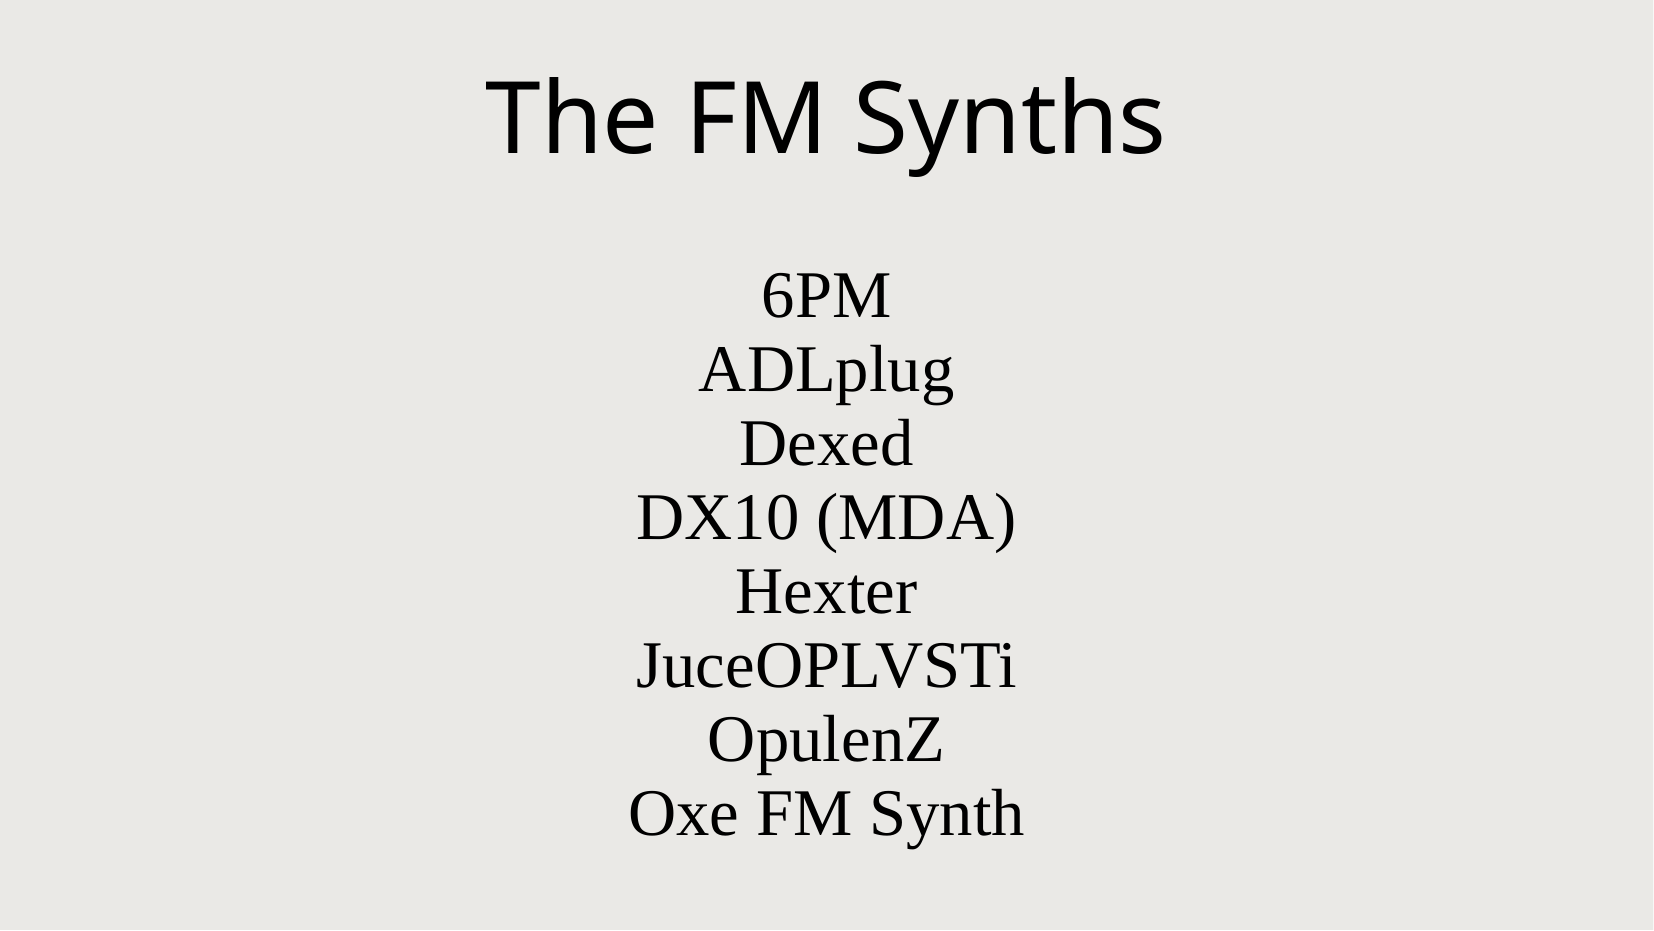

The FM Synths
# 6PM
ADLplug
Dexed
DX10 (MDA)
Hexter
JuceOPLVSTi
OpulenZ
Oxe FM Synth